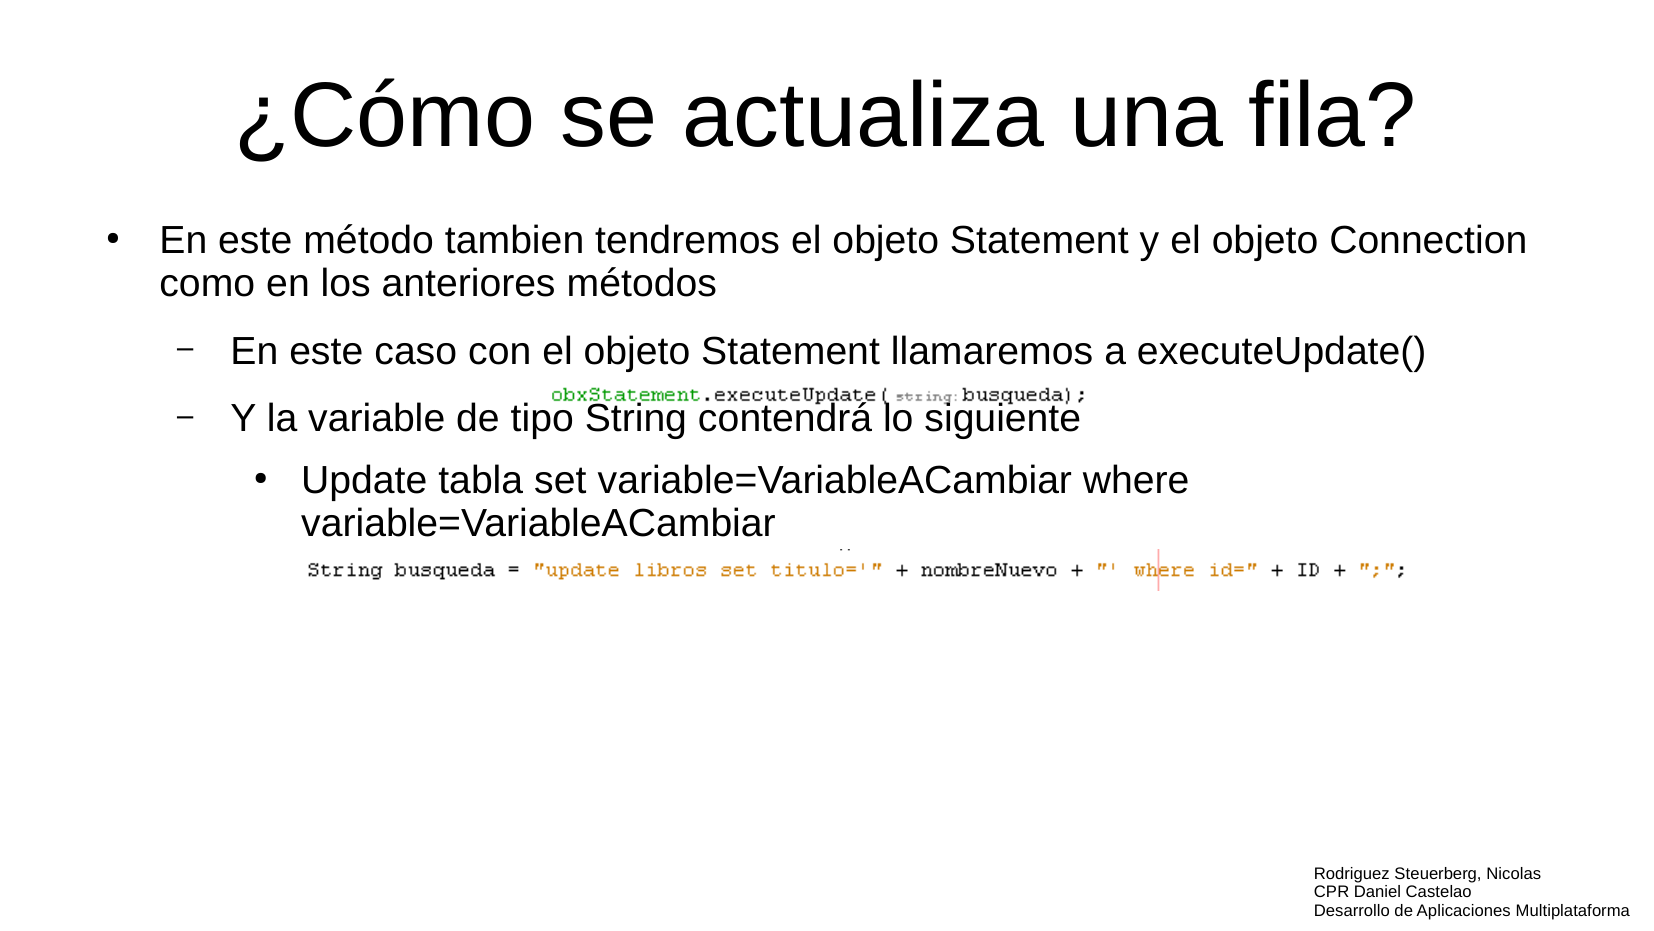

# ¿Cómo se actualiza una fila?
En este método tambien tendremos el objeto Statement y el objeto Connection como en los anteriores métodos
En este caso con el objeto Statement llamaremos a executeUpdate()
Y la variable de tipo String contendrá lo siguiente
Update tabla set variable=VariableACambiar where variable=VariableACambiar
Rodriguez Steuerberg, Nicolas
CPR Daniel Castelao
Desarrollo de Aplicaciones Multiplataforma